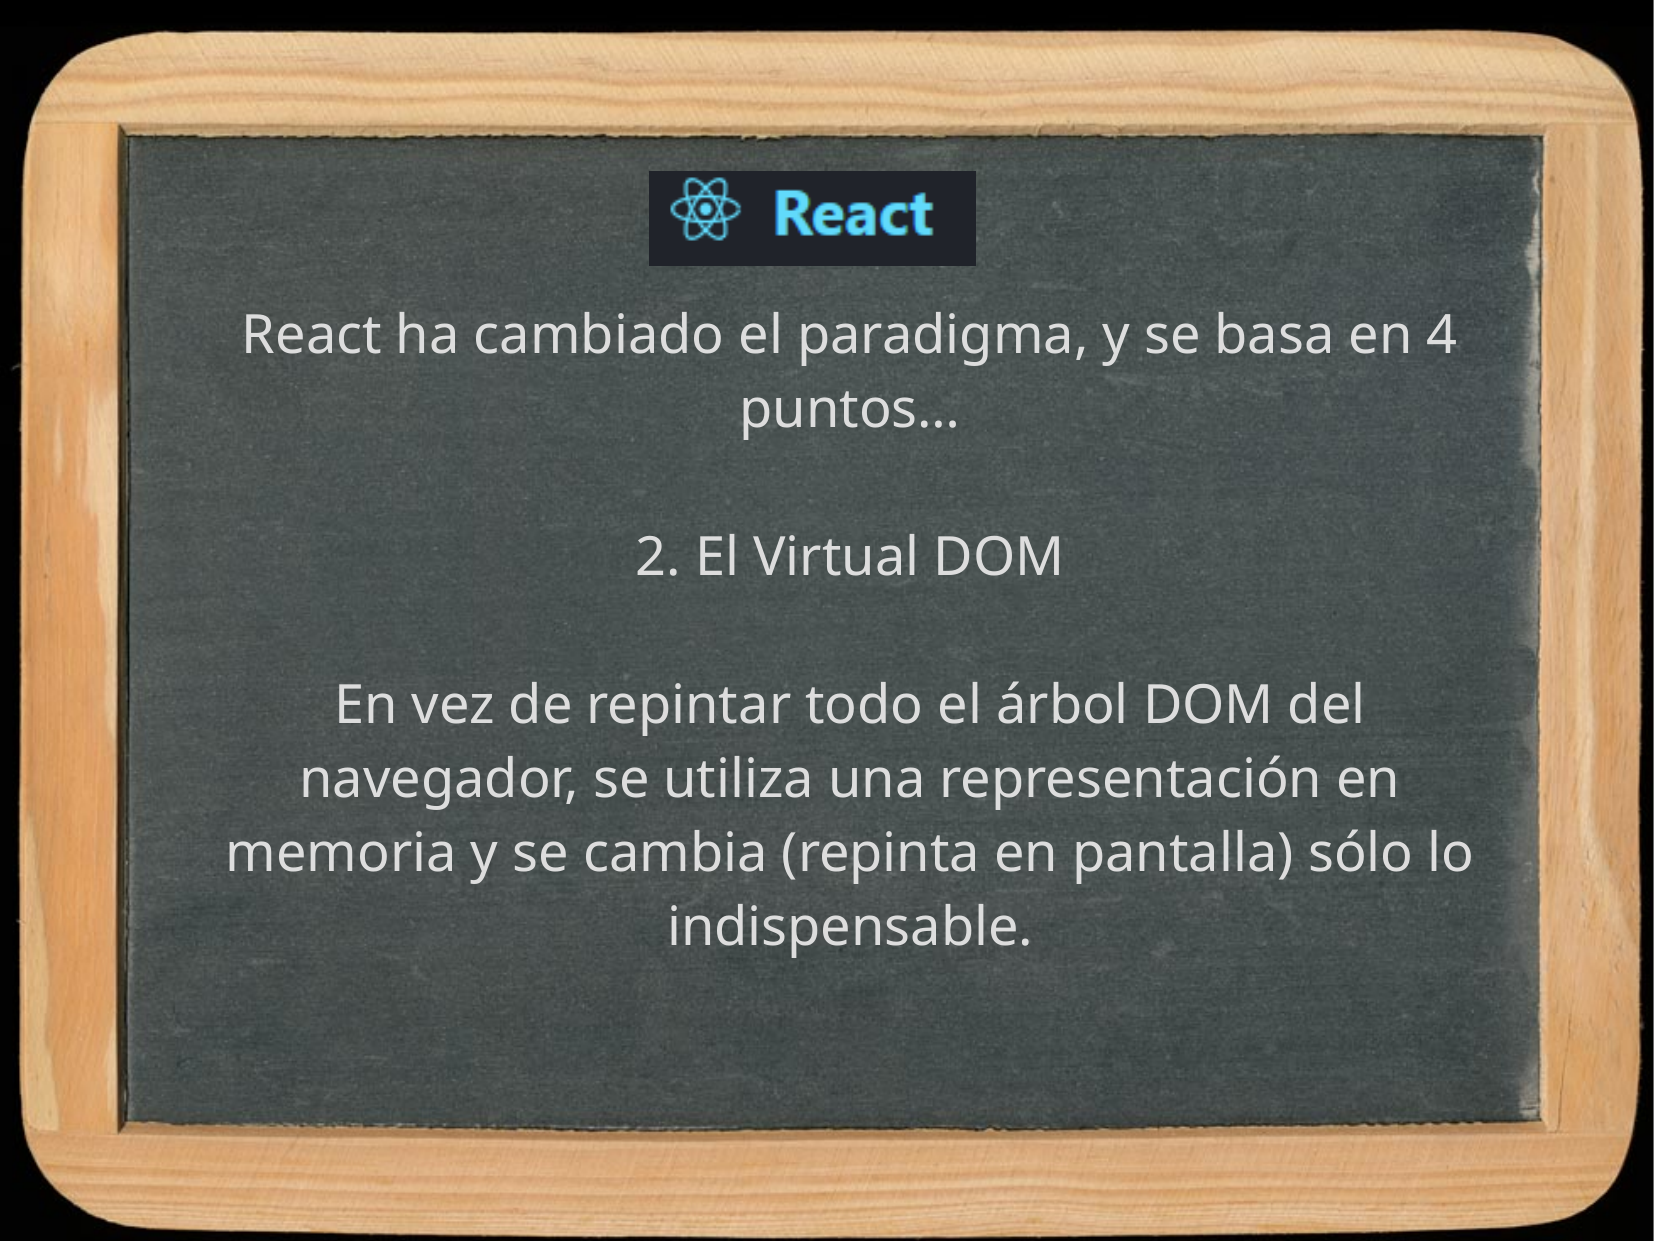

React ha cambiado el paradigma, y se basa en 4 puntos…
2. El Virtual DOM
En vez de repintar todo el árbol DOM del navegador, se utiliza una representación en memoria y se cambia (repinta en pantalla) sólo lo indispensable.